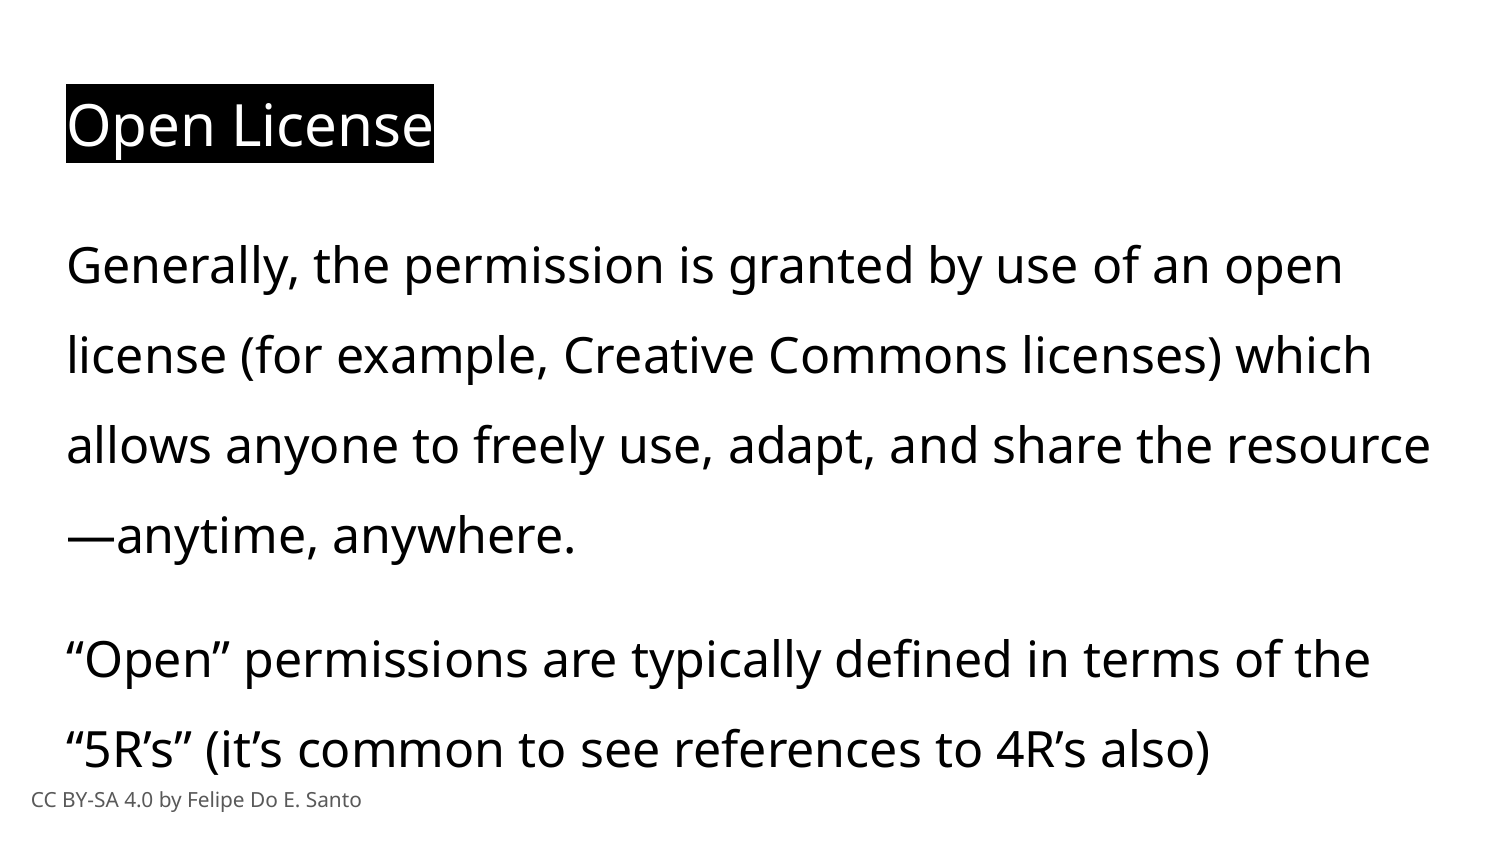

# Open License
Generally, the permission is granted by use of an open license (for example, Creative Commons licenses) which allows anyone to freely use, adapt, and share the resource—anytime, anywhere.
“Open” permissions are typically defined in terms of the “5R’s” (it’s common to see references to 4R’s also)
CC BY-SA 4.0 by Felipe Do E. Santo